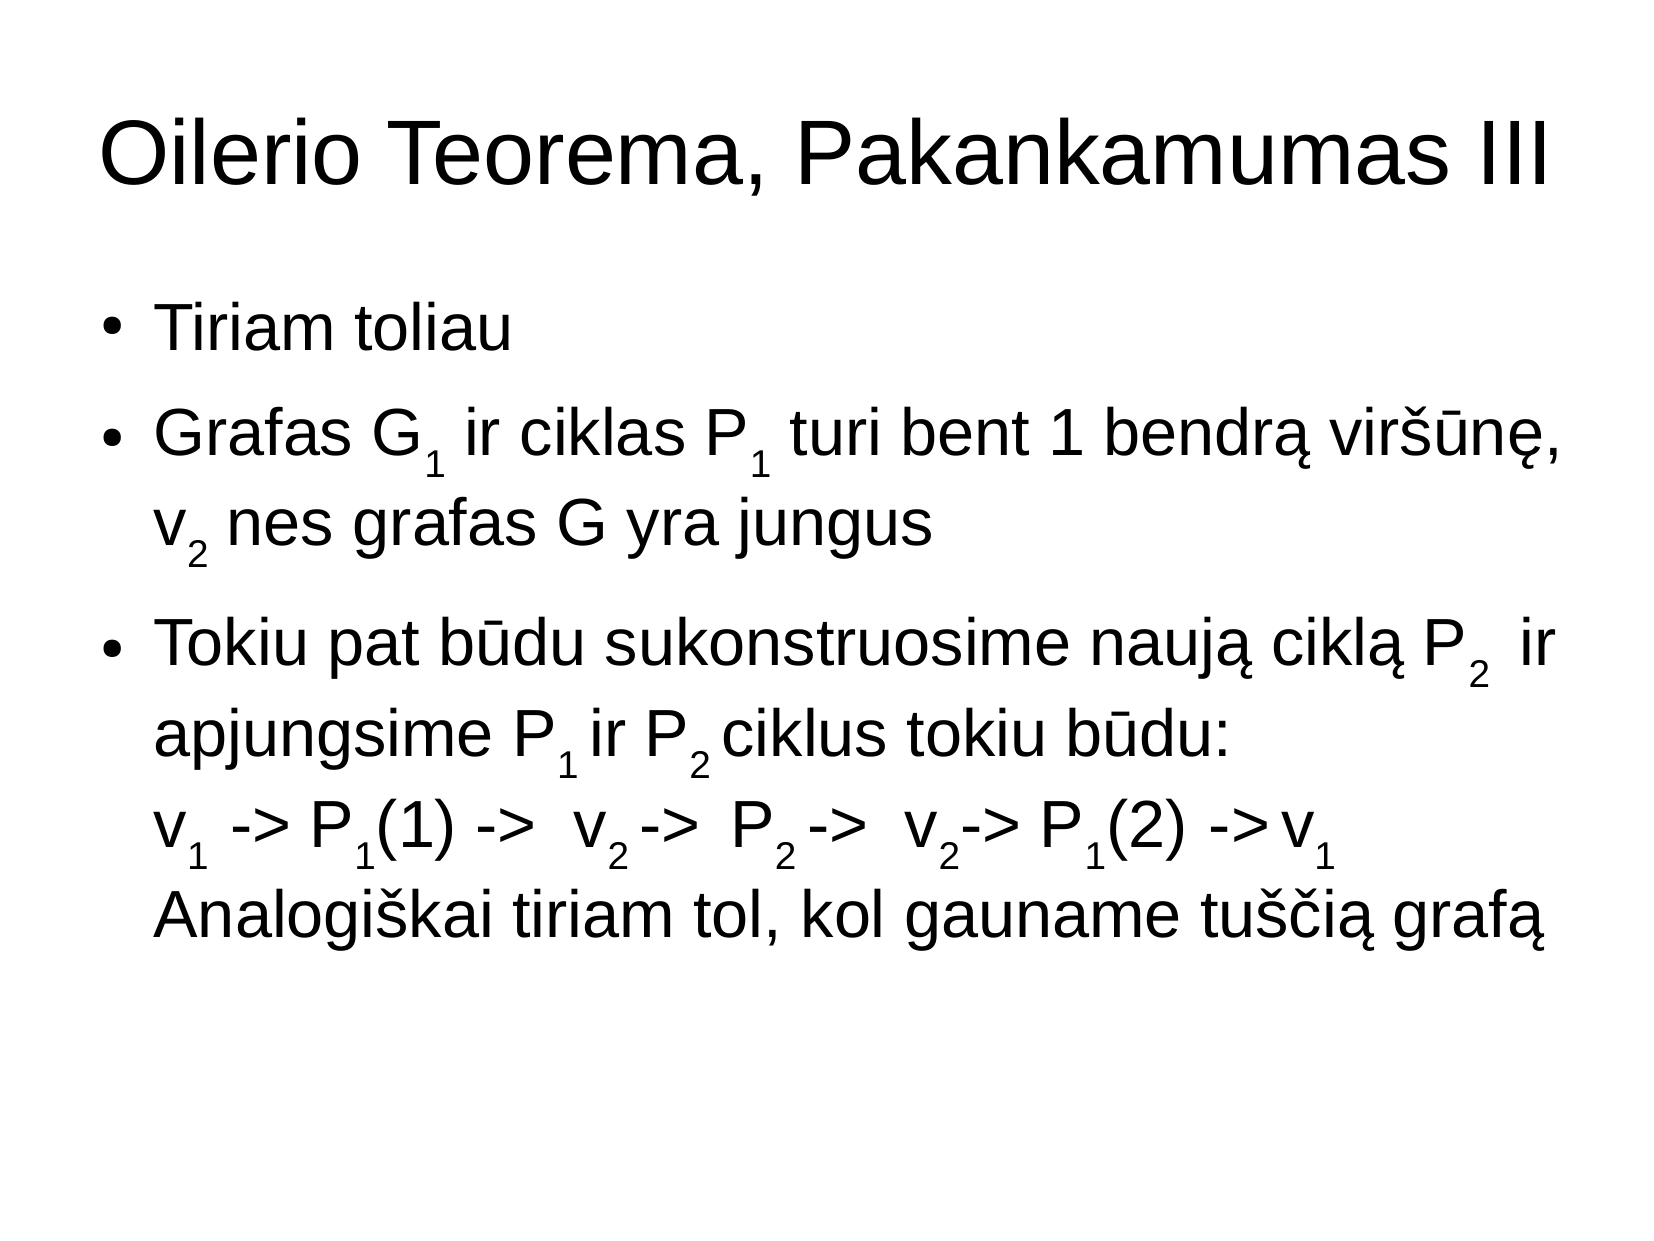

# Oilerio Teorema, Pakankamumas III
Tiriam toliau
Grafas G1 ir ciklas P1 turi bent 1 bendrą viršūnę, v2 nes grafas G yra jungus
Tokiu pat būdu sukonstruosime naują ciklą P2 ir apjungsime P1 ir P2 ciklus tokiu būdu:
v1 -> P1(1) -> v2 -> P2 -> v2-> P1(2) -> v1
Analogiškai tiriam tol, kol gauname tuščią grafą